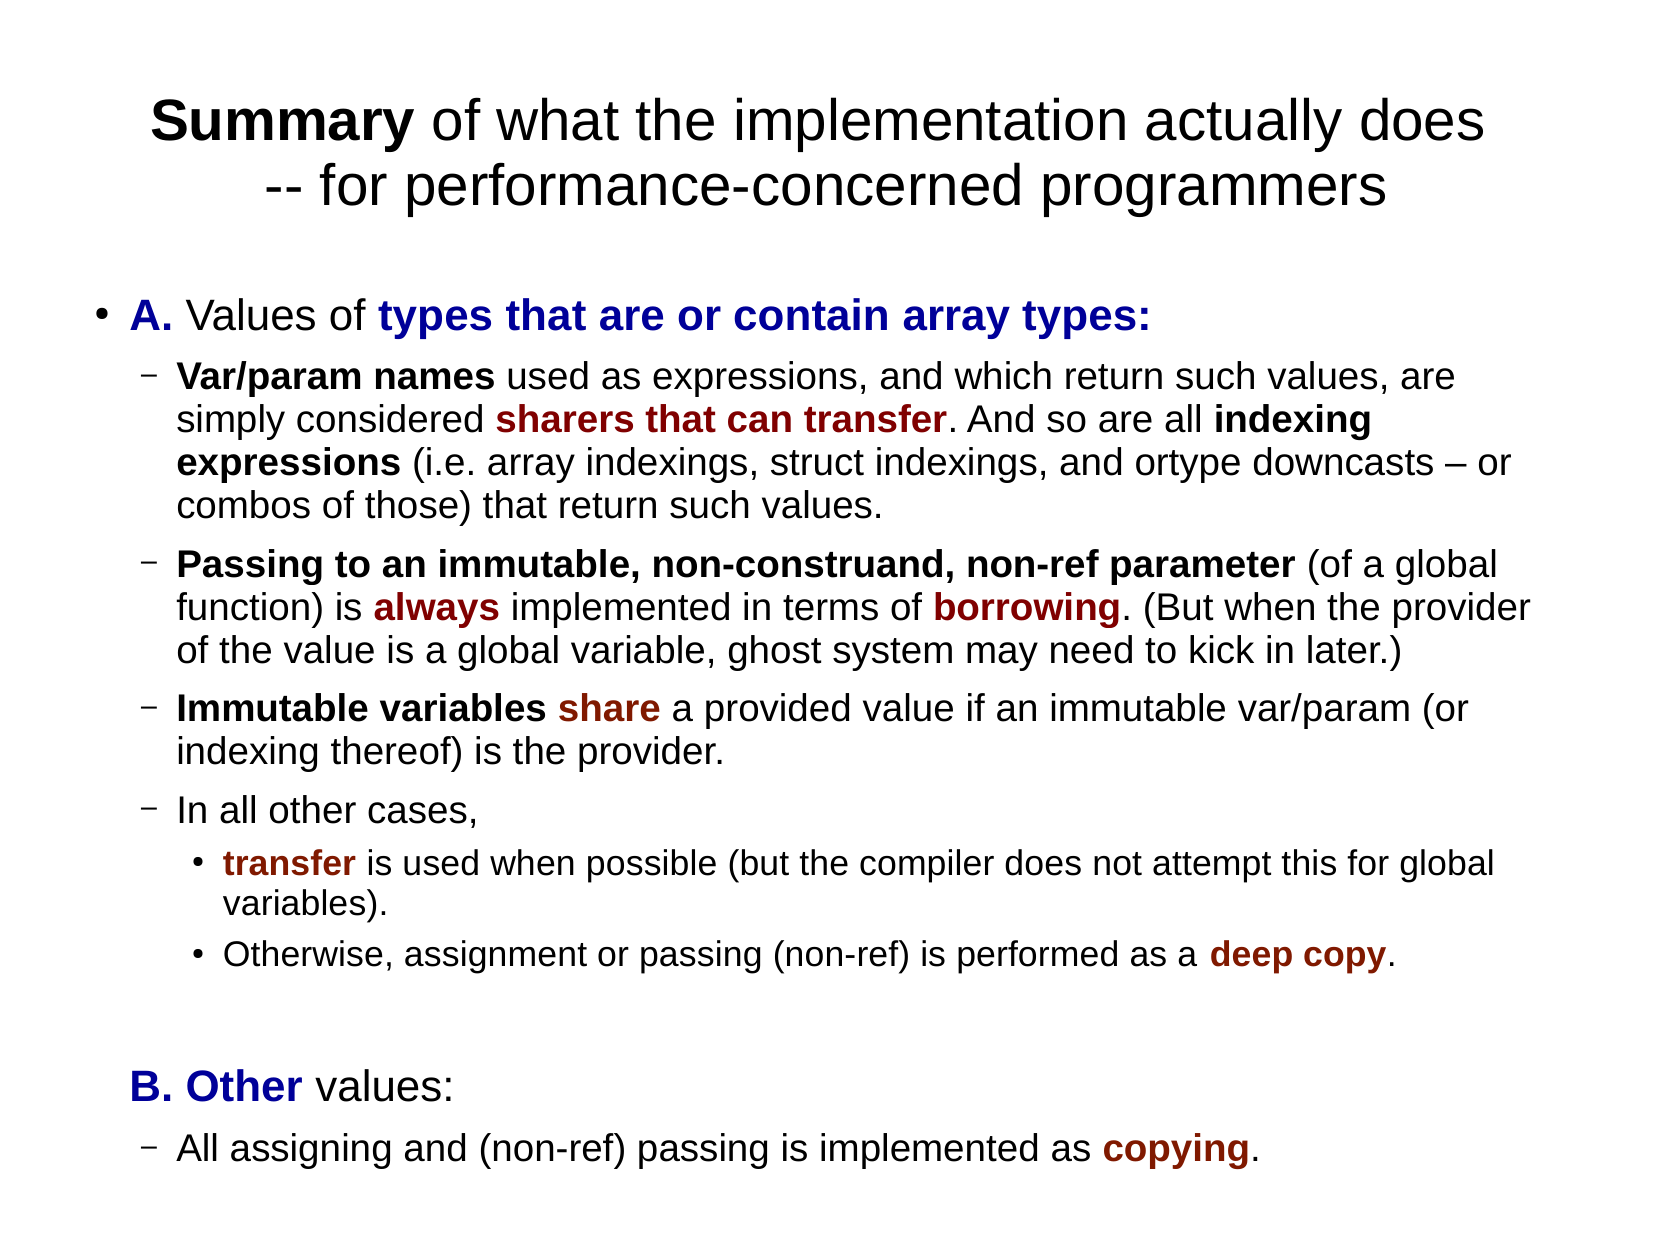

# Summary of what the implementation actually does -- for performance-concerned programmers
A. Values of types that are or contain array types:
Var/param names used as expressions, and which return such values, are simply considered sharers that can transfer. And so are all indexing expressions (i.e. array indexings, struct indexings, and ortype downcasts – or combos of those) that return such values.
Passing to an immutable, non-construand, non-ref parameter (of a global function) is always implemented in terms of borrowing. (But when the provider of the value is a global variable, ghost system may need to kick in later.)
Immutable variables share a provided value if an immutable var/param (or indexing thereof) is the provider.
In all other cases,
transfer is used when possible (but the compiler does not attempt this for global variables).
Otherwise, assignment or passing (non-ref) is performed as a deep copy.
B. Other values:
All assigning and (non-ref) passing is implemented as copying.